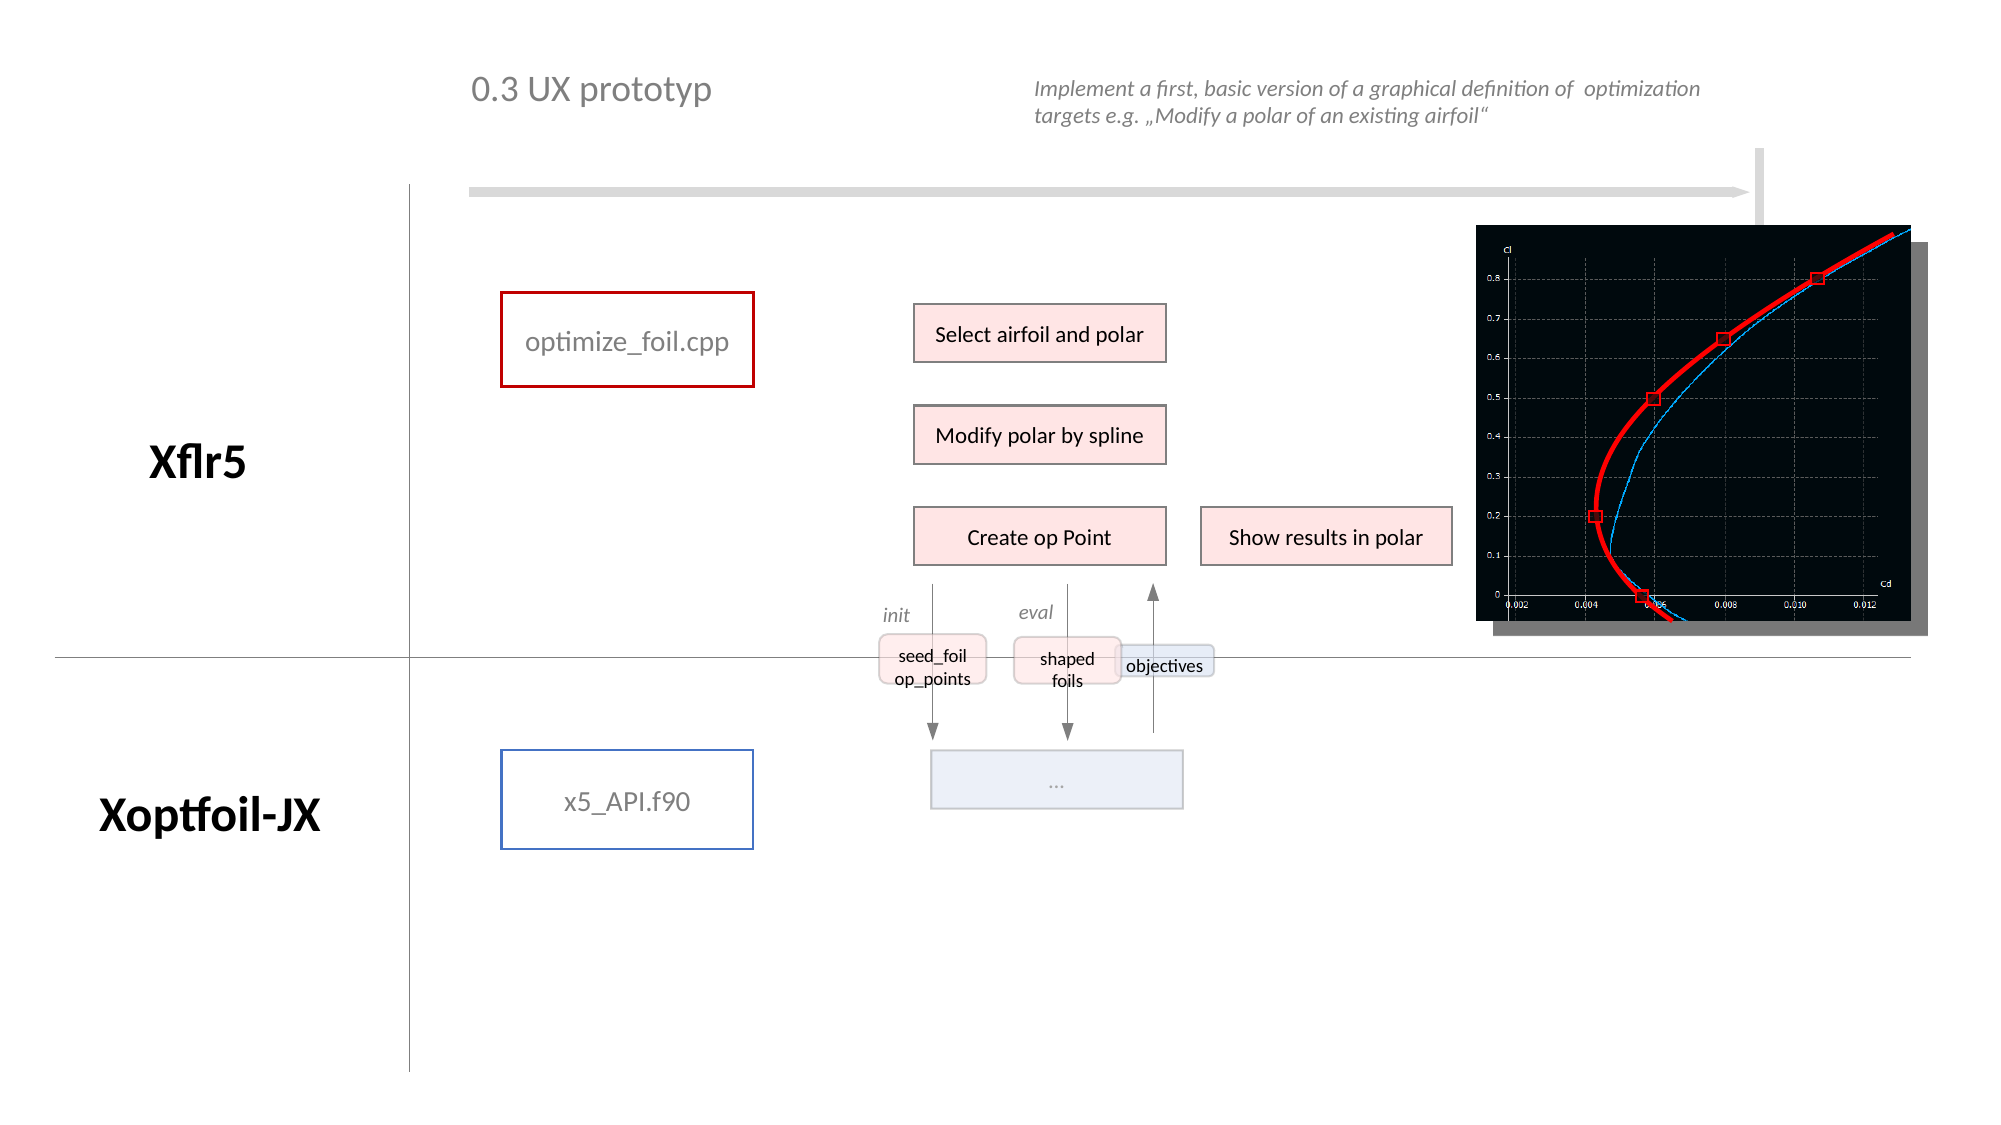

0.3 UX prototyp
Implement a first, basic version of a graphical definition of optimization targets e.g. „Modify a polar of an existing airfoil“
optimize_foil.cpp
Select airfoil and polar
Modify polar by spline
Xflr5
Show results in polar
Create op Point
eval
init
seed_foil
op_points
shaped foils
objectives
x5_API.f90
…
Xoptfoil-JX